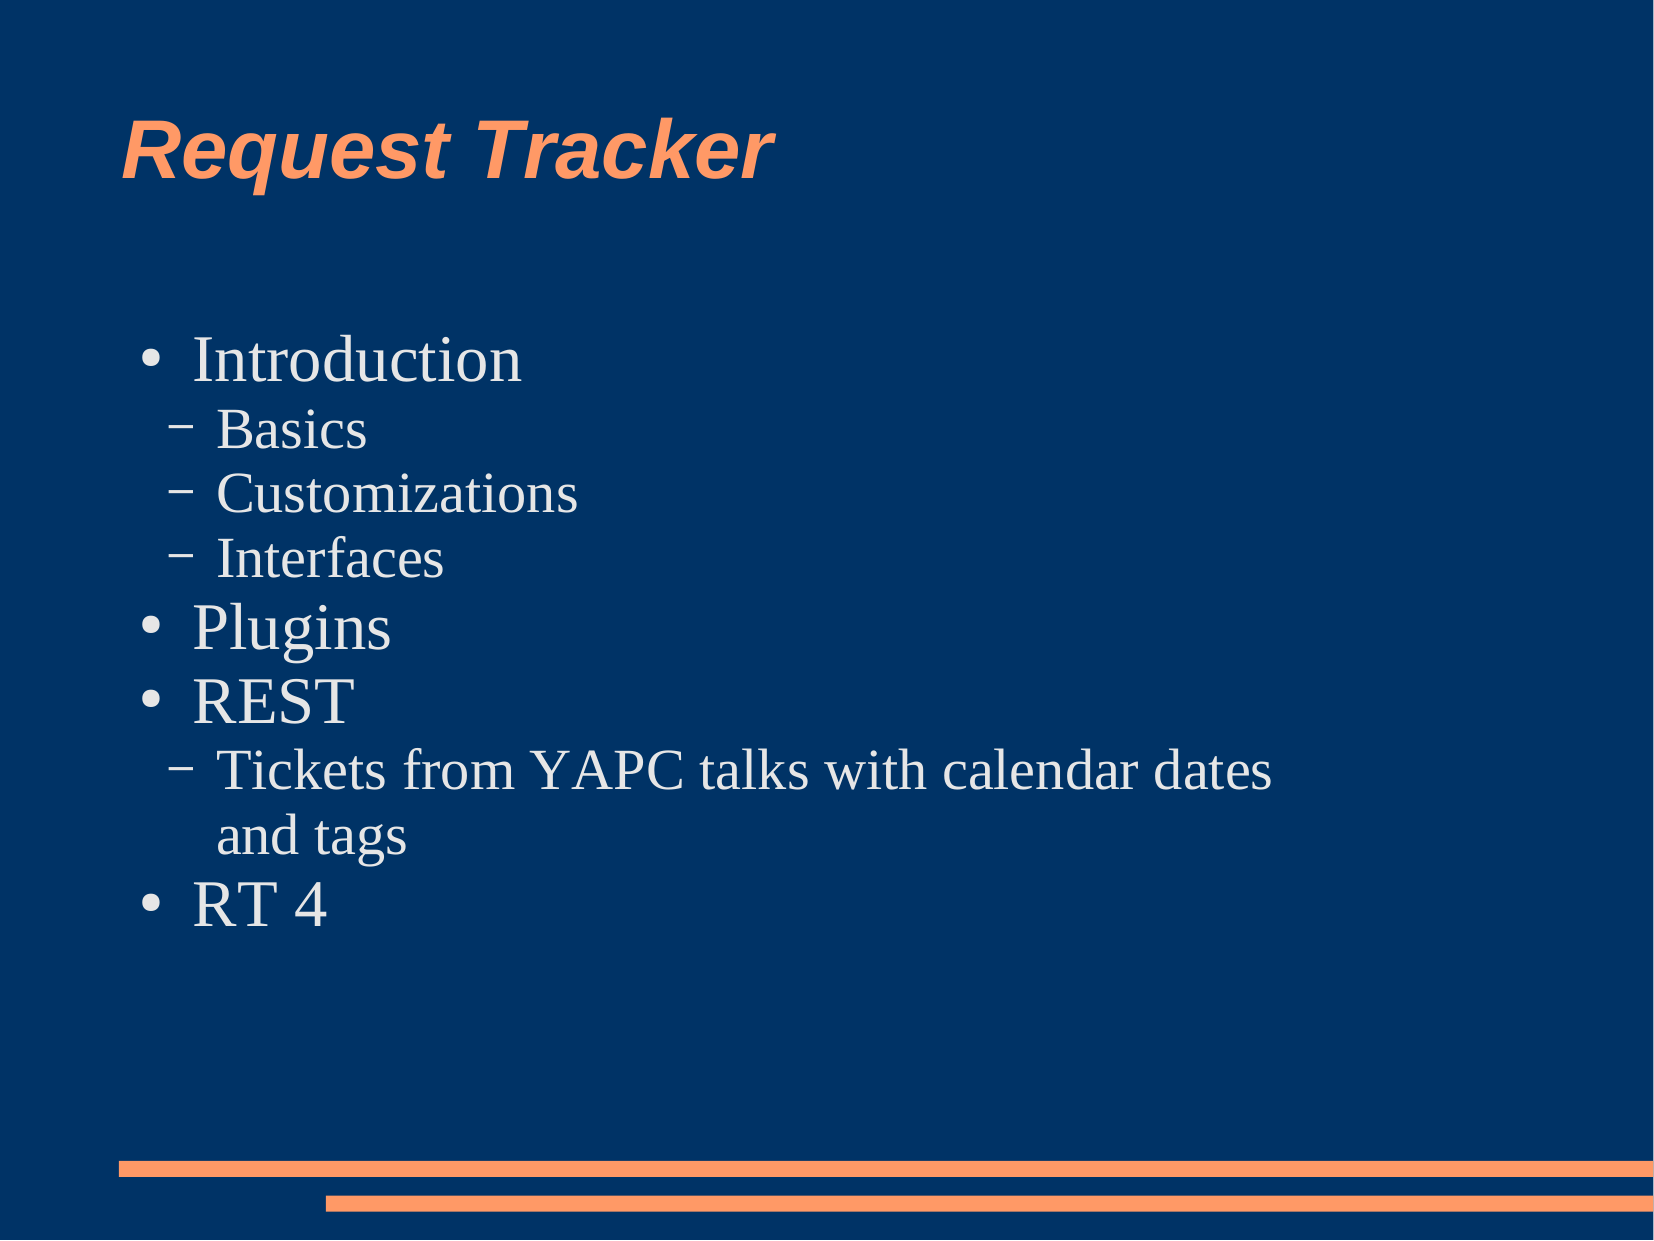

# Request Tracker
Introduction
Basics
Customizations
Interfaces
Plugins
REST
Tickets from YAPC talks with calendar dates
and tags
RT 4